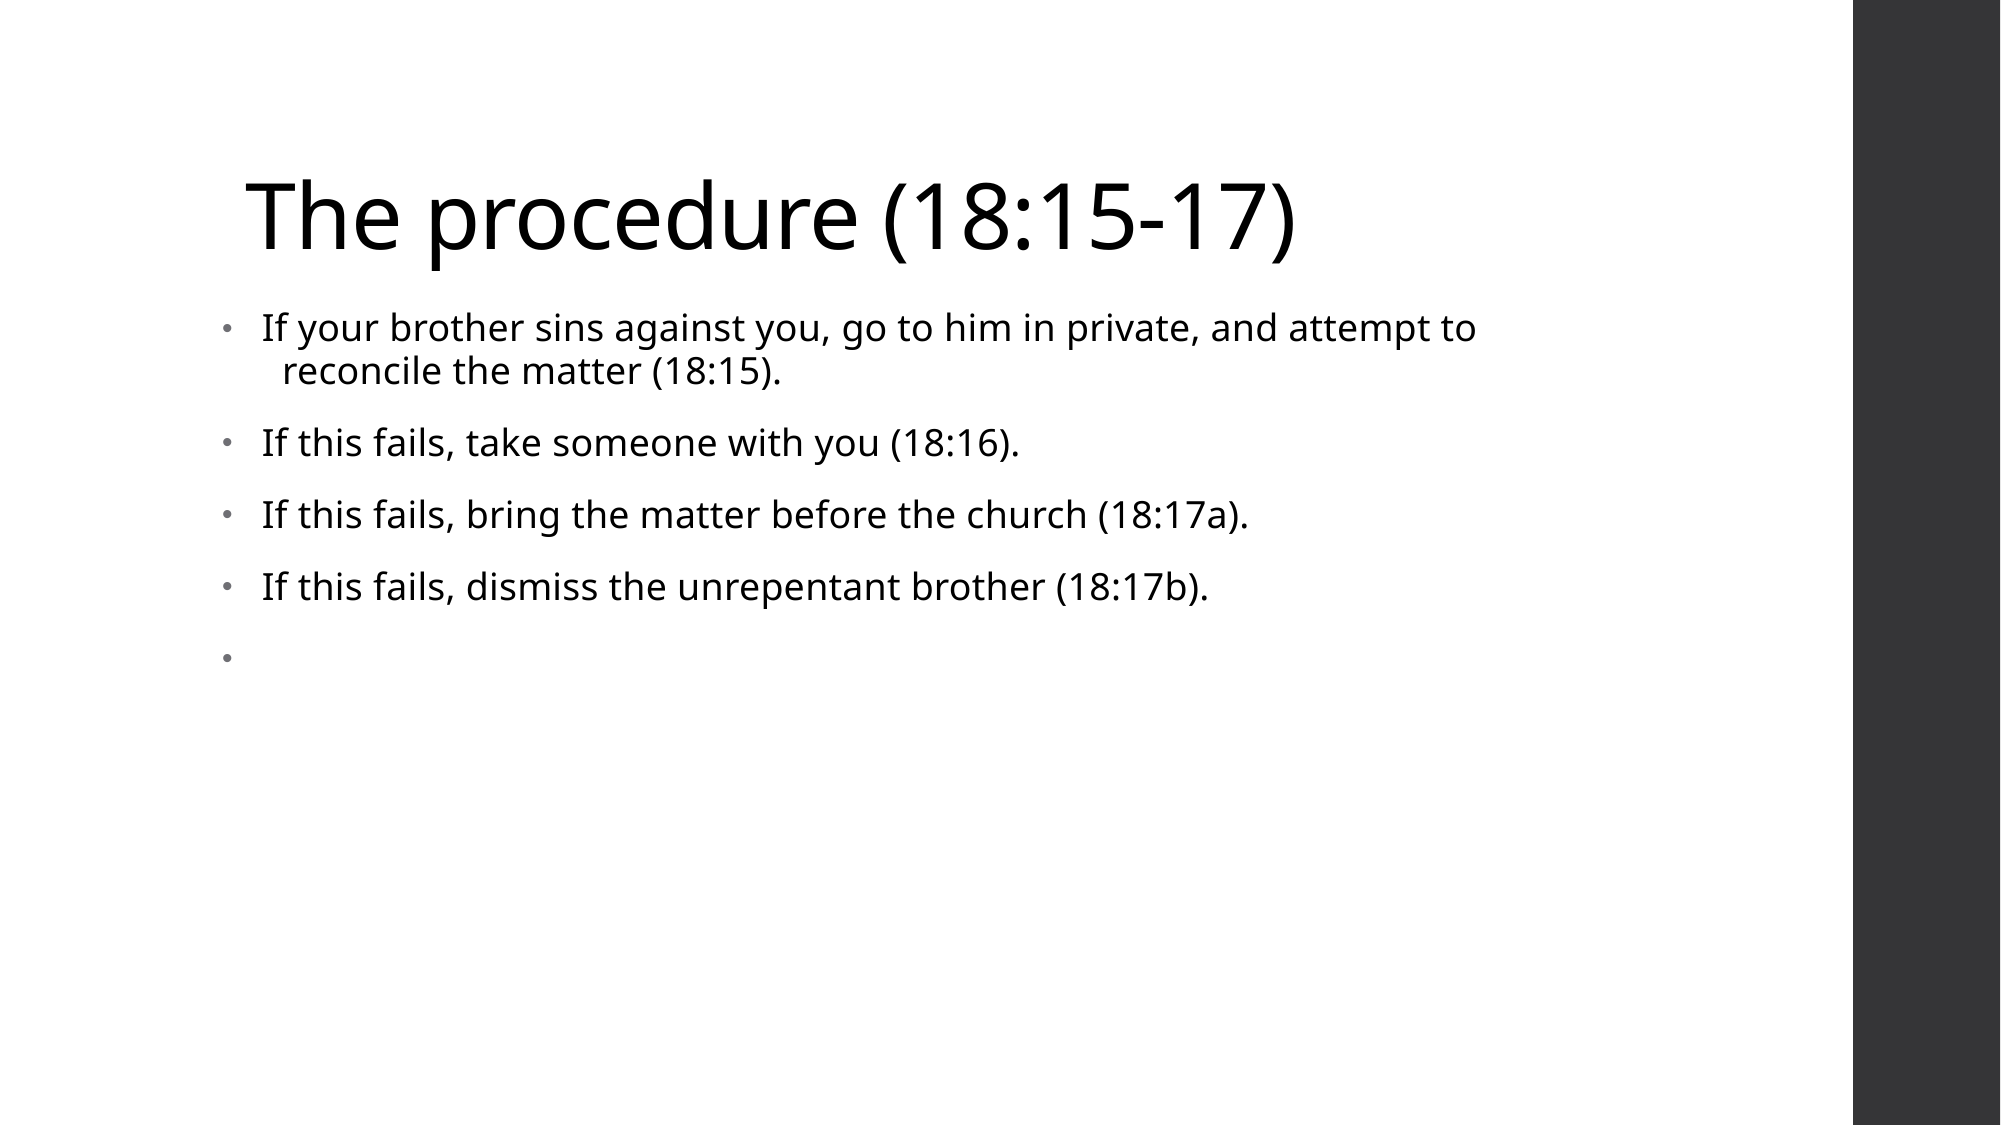

# The procedure (18:15-17)
 If your brother sins against you, go to him in private, and attempt to reconcile the matter (18:15).
 If this fails, take someone with you (18:16).
 If this fails, bring the matter before the church (18:17a).
 If this fails, dismiss the unrepentant brother (18:17b).